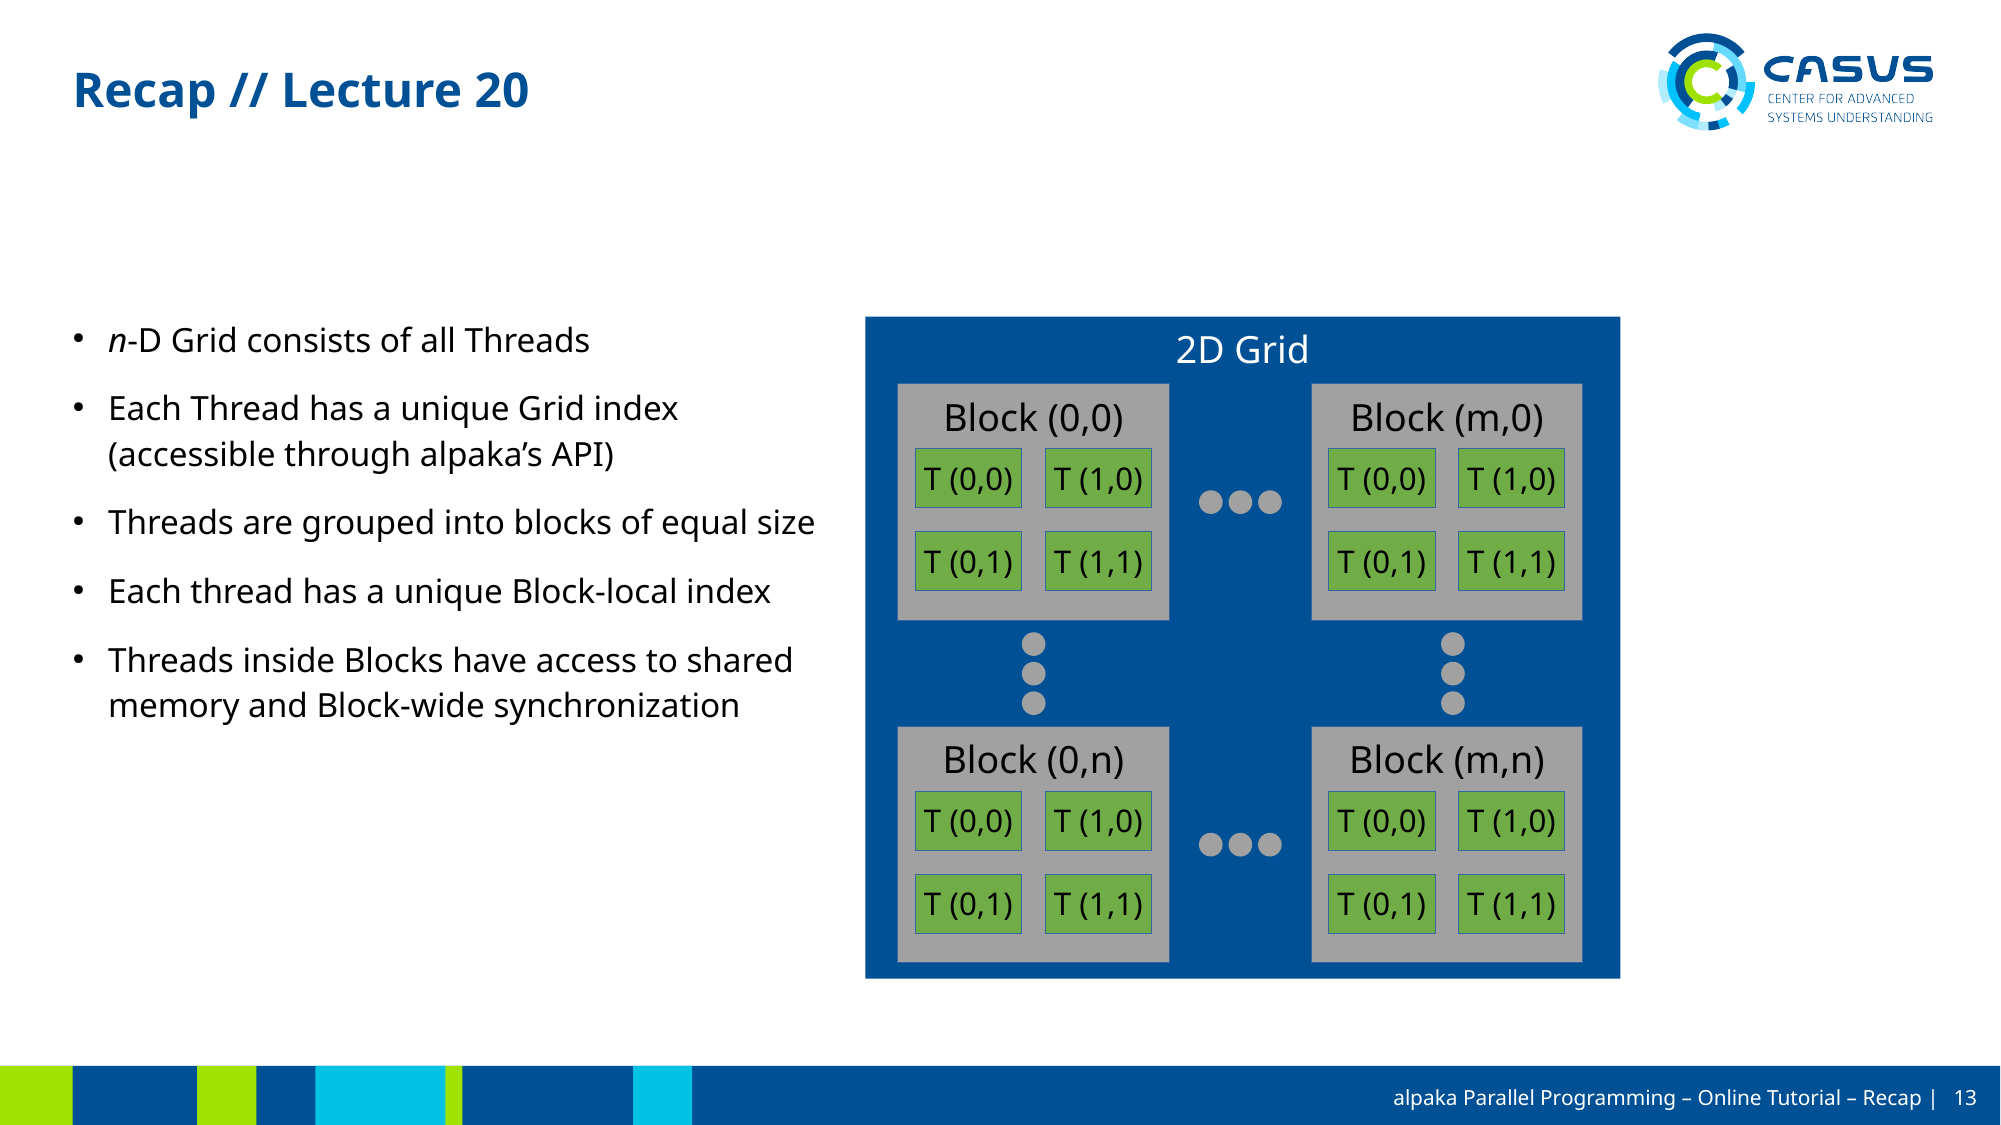

# Recap // Lecture 20
n-D Grid consists of all Threads
Each Thread has a unique Grid index (accessible through alpaka’s API)
Threads are grouped into blocks of equal size
Each thread has a unique Block-local index
Threads inside Blocks have access to shared memory and Block-wide synchronization
2D Grid
Block (0,0)
Block (m,0)
T (0,0)
T (1,0)
T (0,0)
T (1,0)
T (0,1)
T (1,1)
T (0,1)
T (1,1)
Block (0,n)
Block (m,n)
T (0,0)
T (1,0)
T (0,0)
T (1,0)
T (0,1)
T (1,1)
T (0,1)
T (1,1)
alpaka Parallel Programming – Online Tutorial – Recap
13